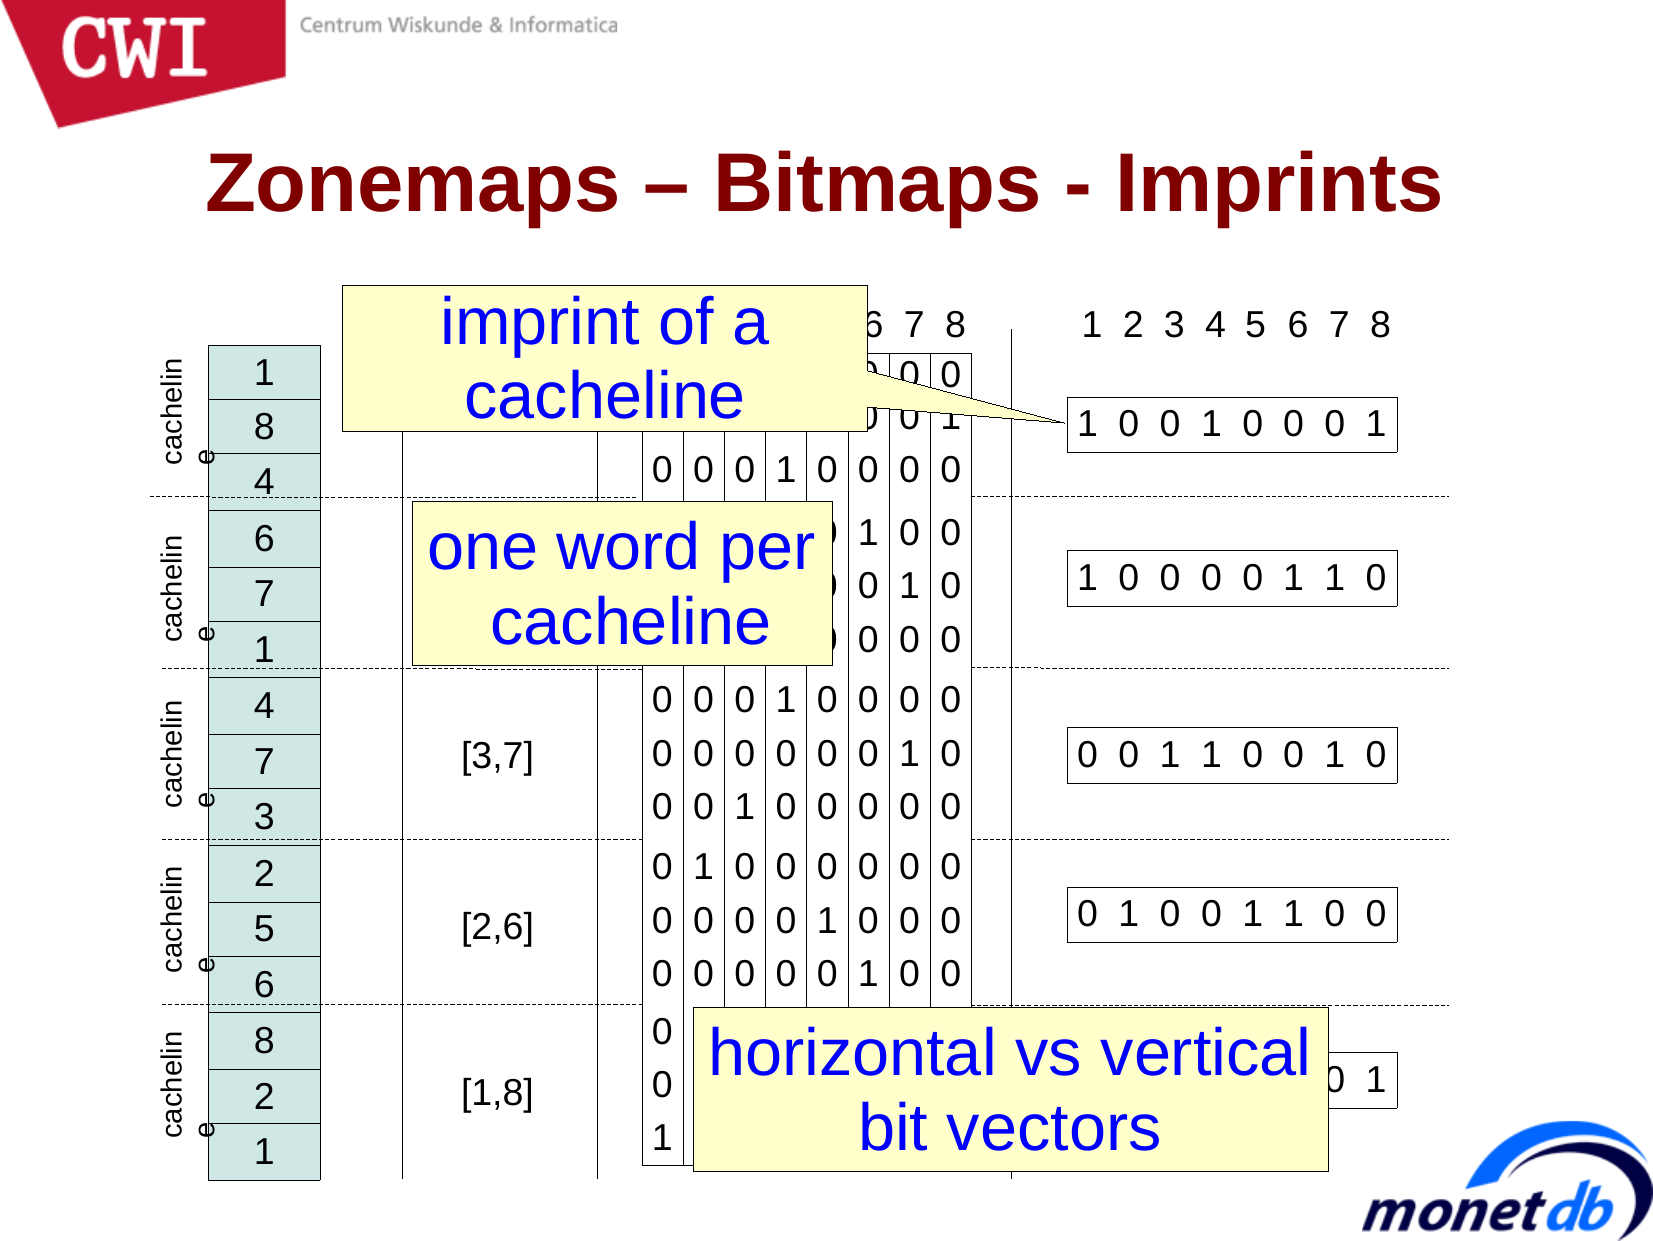

# Zonemaps – Bitmaps - Imprints
imprint of a cacheline
| 1 | 2 | 3 | 4 | 5 | 6 | 7 | 8 |
| --- | --- | --- | --- | --- | --- | --- | --- |
| 1 | 0 | 0 | 0 | 0 | 0 | 0 | 0 |
| 0 | 0 | 0 | 0 | 0 | 0 | 0 | 1 |
| 0 | 0 | 0 | 1 | 0 | 0 | 0 | 0 |
| 0 | 0 | 0 | 0 | 0 | 1 | 0 | 0 |
| 0 | 0 | 0 | 0 | 0 | 0 | 1 | 0 |
| 1 | 0 | 0 | 0 | 0 | 0 | 0 | 0 |
| 0 | 0 | 0 | 1 | 0 | 0 | 0 | 0 |
| 0 | 0 | 0 | 0 | 0 | 0 | 1 | 0 |
| 0 | 0 | 1 | 0 | 0 | 0 | 0 | 0 |
| 0 | 1 | 0 | 0 | 0 | 0 | 0 | 0 |
| 0 | 0 | 0 | 0 | 1 | 0 | 0 | 0 |
| 0 | 0 | 0 | 0 | 0 | 1 | 0 | 0 |
| 0 | 0 | 0 | 0 | 0 | 0 | 0 | 1 |
| 0 | 1 | 0 | 0 | 0 | 0 | 0 | 0 |
| 1 | 0 | 0 | 0 | 0 | 0 | 0 | 0 |
| 1 | 2 | 3 | 4 | 5 | 6 | 7 | 8 |
| --- | --- | --- | --- | --- | --- | --- | --- |
cacheline
| 1 |
| --- |
| 8 |
| 4 |
| 6 |
| 7 |
| 1 |
| 4 |
| 7 |
| 3 |
| 2 |
| 5 |
| 6 |
| 8 |
| 2 |
| 1 |
[1,8]
| 1 | 0 | 0 | 1 | 0 | 0 | 0 | 1 |
| --- | --- | --- | --- | --- | --- | --- | --- |
one word per
 cacheline
cacheline
| 1 | 0 | 0 | 0 | 0 | 1 | 1 | 0 |
| --- | --- | --- | --- | --- | --- | --- | --- |
[1,7]
cacheline
[3,7]
| 0 | 0 | 1 | 1 | 0 | 0 | 1 | 0 |
| --- | --- | --- | --- | --- | --- | --- | --- |
cacheline
| 0 | 1 | 0 | 0 | 1 | 1 | 0 | 0 |
| --- | --- | --- | --- | --- | --- | --- | --- |
[2,6]
horizontal vs vertical
bit vectors
cacheline
| 1 | 1 | 0 | 0 | 0 | 0 | 0 | 1 |
| --- | --- | --- | --- | --- | --- | --- | --- |
[1,8]